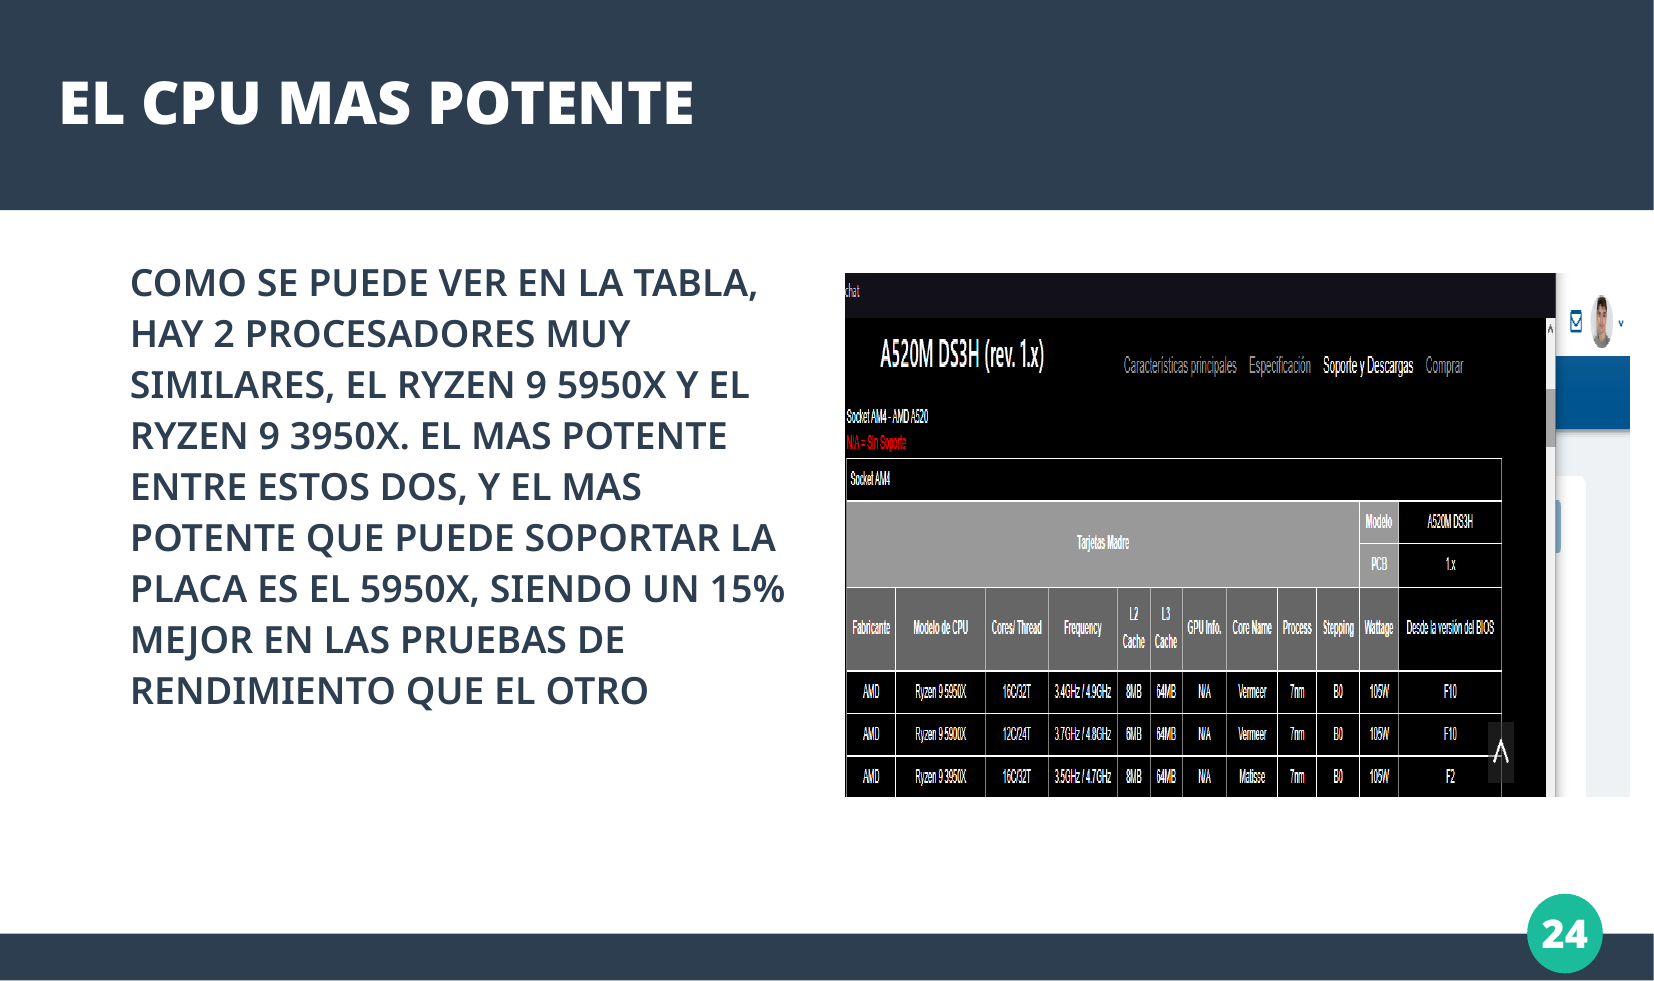

# EL CPU MAS POTENTE
COMO SE PUEDE VER EN LA TABLA, HAY 2 PROCESADORES MUY SIMILARES, EL RYZEN 9 5950X Y EL RYZEN 9 3950X. EL MAS POTENTE ENTRE ESTOS DOS, Y EL MAS POTENTE QUE PUEDE SOPORTAR LA PLACA ES EL 5950X, SIENDO UN 15% MEJOR EN LAS PRUEBAS DE RENDIMIENTO QUE EL OTRO